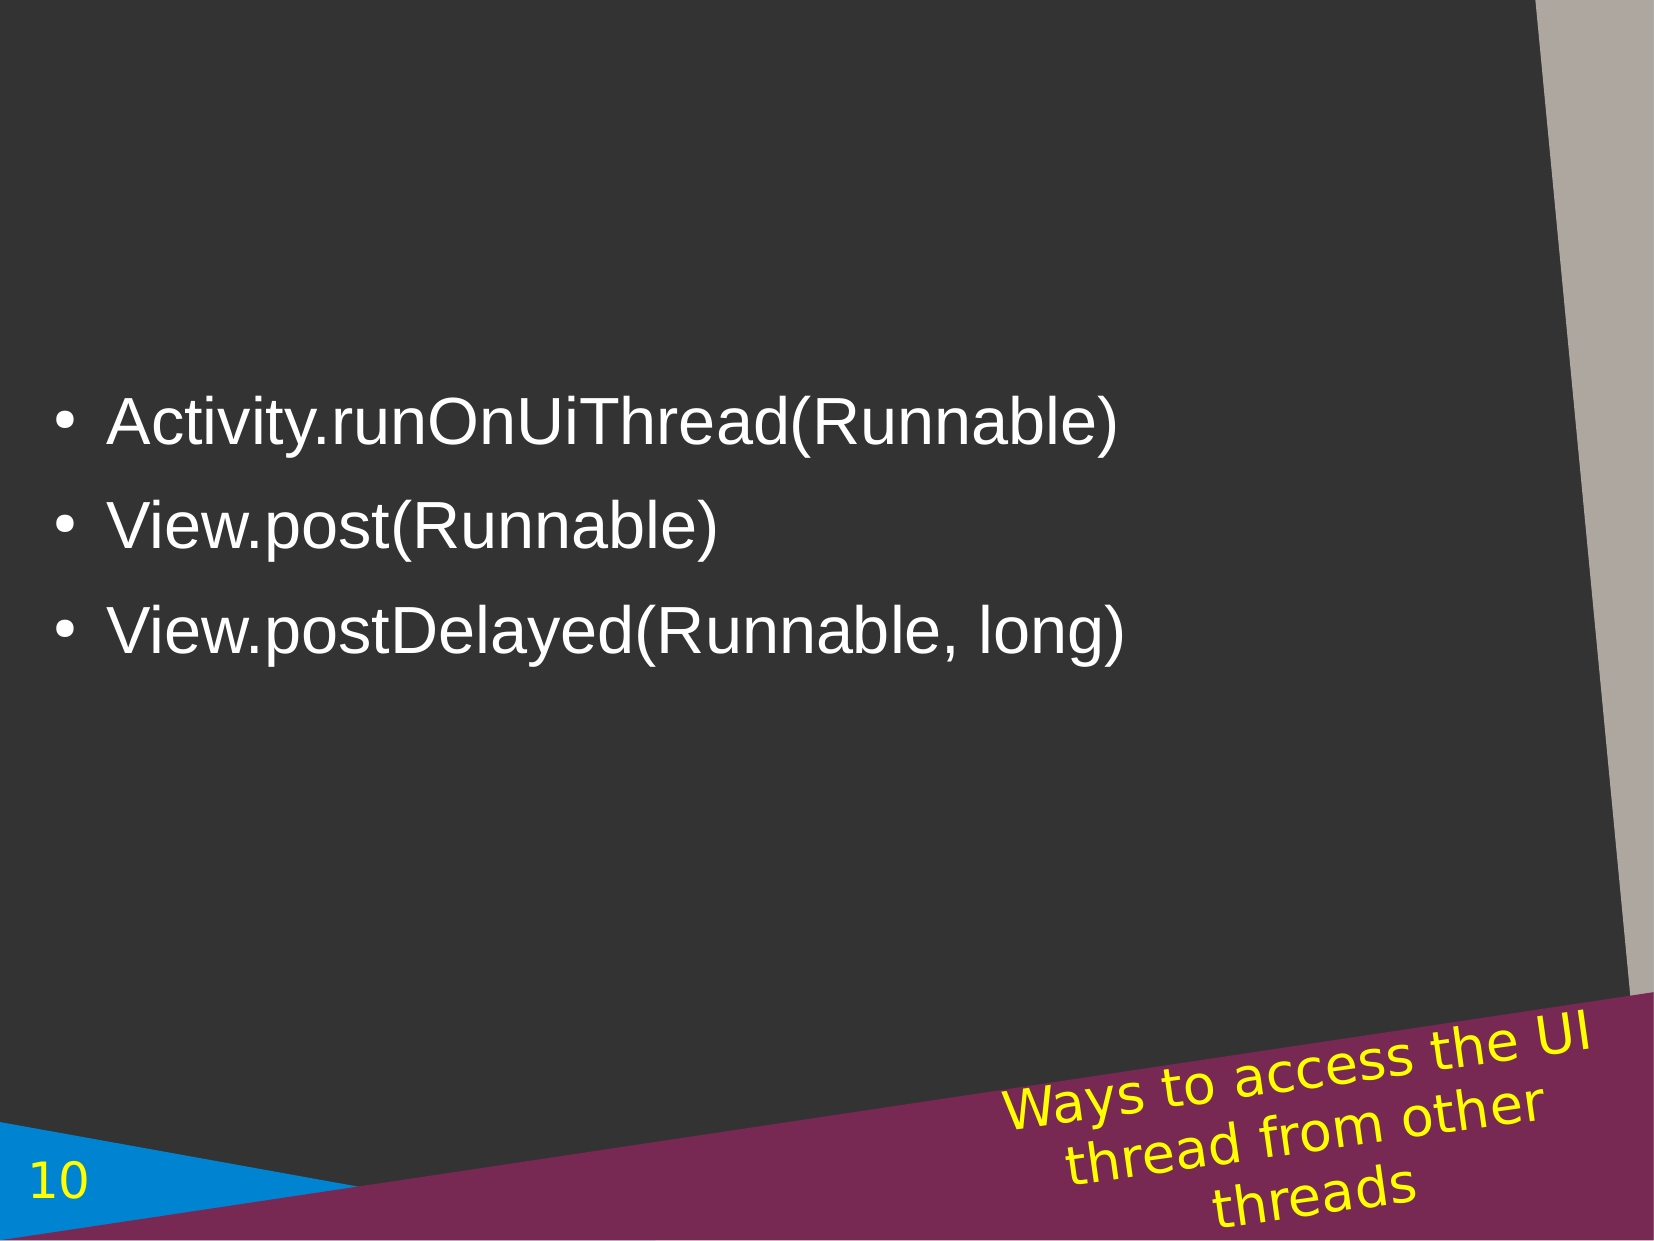

Activity.runOnUiThread(Runnable)
View.post(Runnable)
View.postDelayed(Runnable, long)
# Ways to access the UI thread from other threads
10